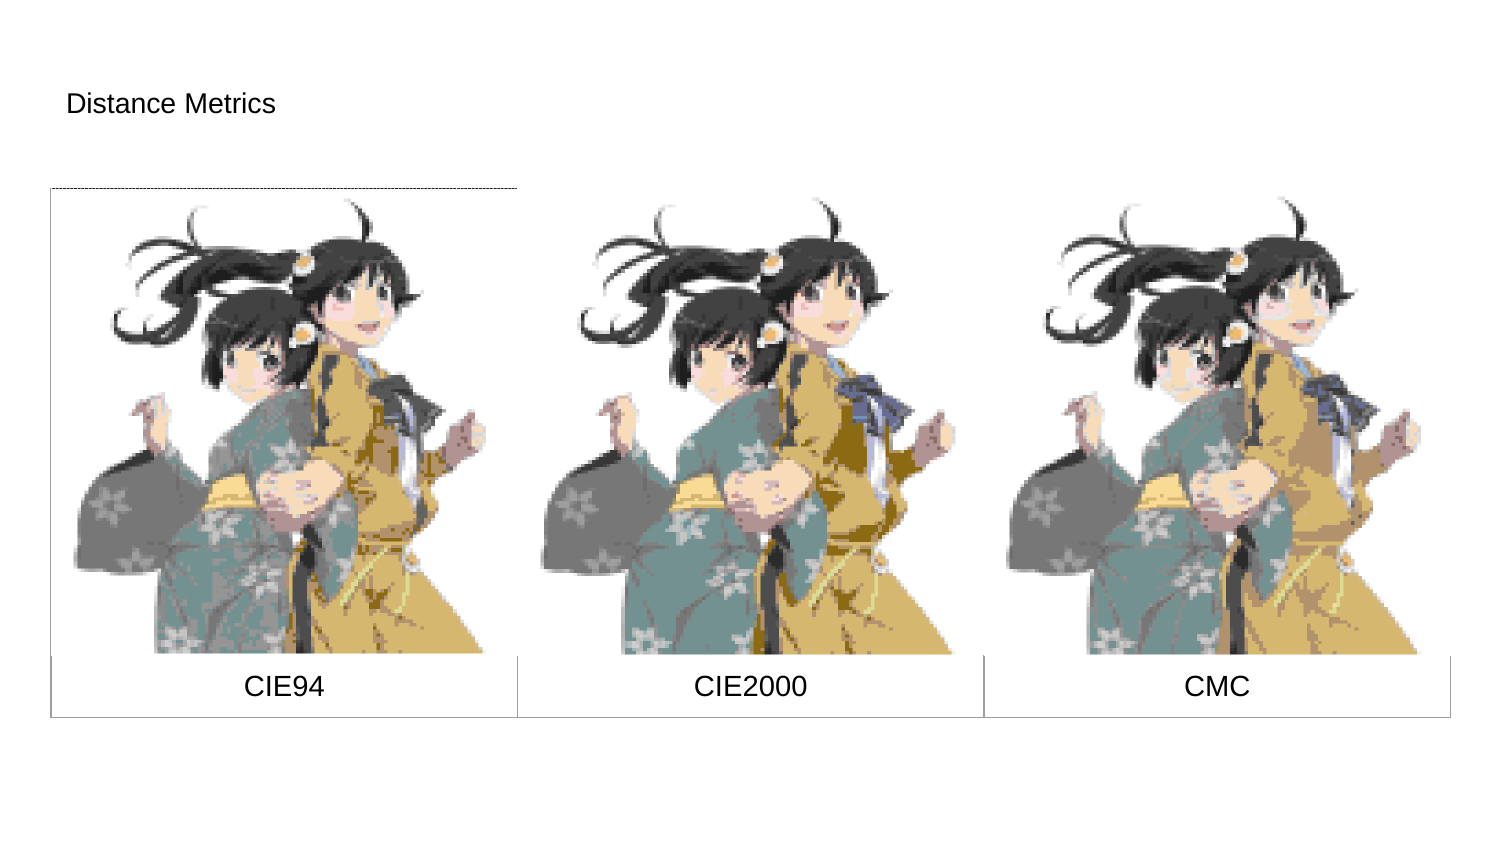

# Distance Metrics
| | | |
| --- | --- | --- |
| CIE94 | CIE2000 | CMC |